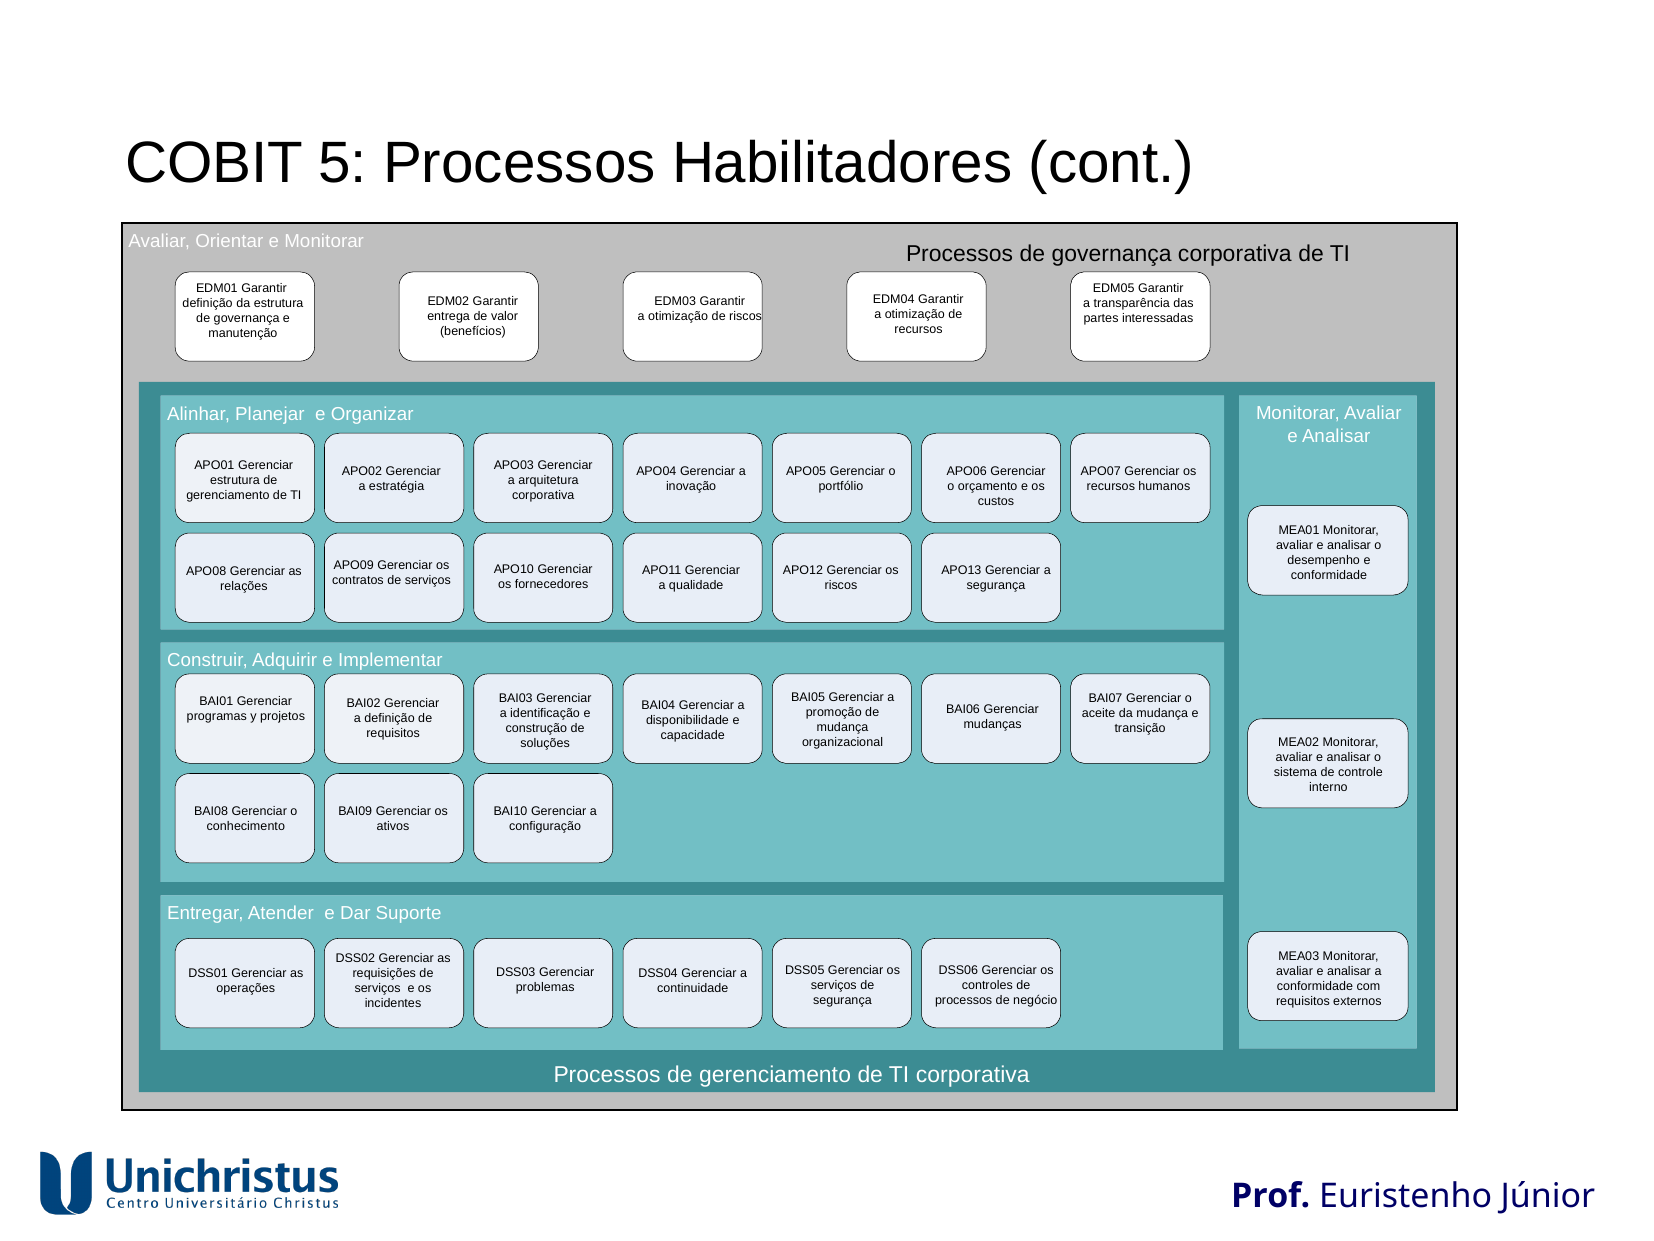

# COBIT 5: Processos Habilitadores (cont.)
Processos de governança corporativa de TI
Avaliar, Orientar e Monitorar
Alinhar, Planejar e Organizar
Monitorar, Avaliar
e Analisar
Construir, Adquirir e Implementar
Entregar, Atender e Dar Suporte
Processos de gerenciamento de TI corporativa
EDM01 Garantir
definição da estrutura de governança e manutenção
EDM05 Garantir
a transparência das partes interessadas
EDM04 Garantir
a otimização de recursos
EDM02 Garantir
entrega de valor (benefícios)
EDM03 Garantir
a otimização de riscos
APO01 Gerenciar estrutura de gerenciamento de TI
APO03 Gerenciar
a arquitetura corporativa
APO05 Gerenciar o portfólio
APO07 Gerenciar os recursos humanos
APO02 Gerenciar
a estratégia
APO04 Gerenciar a inovação
APO06 Gerenciar
o orçamento e os custos
MEA01 Monitorar, avaliar e analisar o desempenho e conformidade
APO09 Gerenciar os contratos de serviços
APO10 Gerenciar
os fornecedores
APO12 Gerenciar os riscos
APO11 Gerenciar
a qualidade
APO13 Gerenciar a segurança
APO08 Gerenciar as relações
BAI05 Gerenciar a promoção de mudança organizacional
BAI07 Gerenciar o aceite da mudança e transição
BAI03 Gerenciar
a identificação e construção de soluções
BAI01 Gerenciar
programas y projetos
BAI02 Gerenciar
a definição de requisitos
BAI04 Gerenciar a disponibilidade e capacidade
BAI06 Gerenciar mudanças
MEA02 Monitorar, avaliar e analisar o sistema de controle interno
BAI08 Gerenciar o conhecimento
BAI09 Gerenciar os ativos
BAI10 Gerenciar a configuração
MEA03 Monitorar, avaliar e analisar a conformidade com requisitos externos
DSS02 Gerenciar as requisições de serviços e os incidentes
DSS05 Gerenciar os serviços de segurança
DSS06 Gerenciar os controles de processos de negócio
DSS03 Gerenciar problemas
DSS01 Gerenciar as operações
DSS04 Gerenciar a continuidade
Prof. Euristenho Júnior